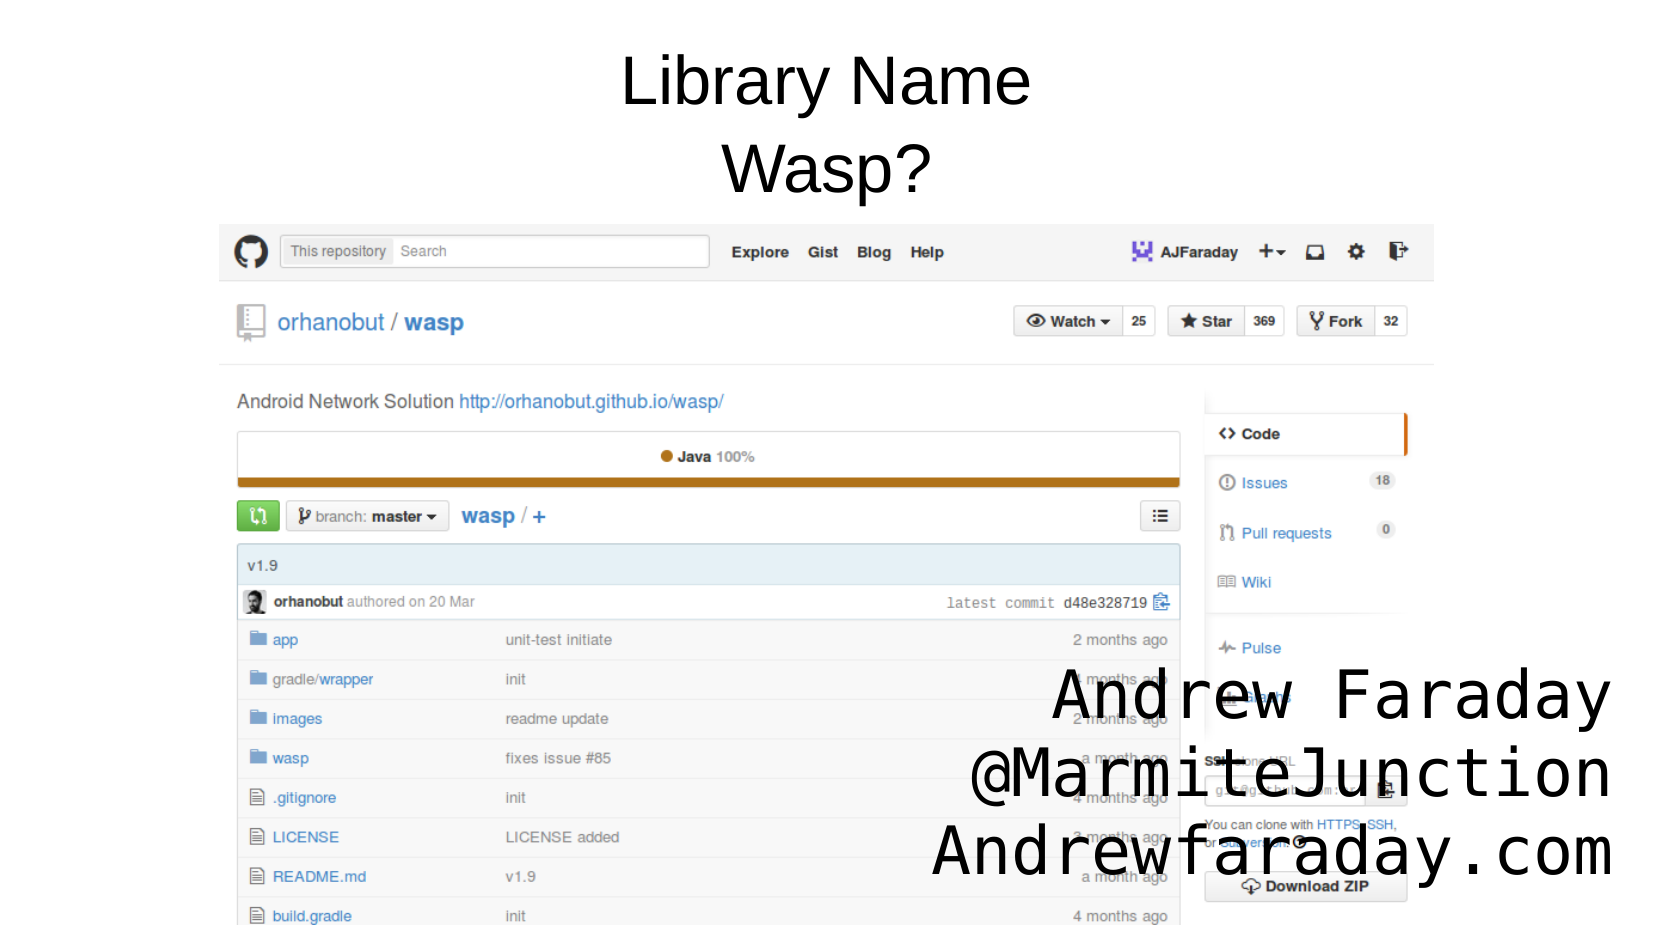

# Library Name
Wasp?
Andrew Faraday
@MarmiteJunction
Andrewfaraday.com